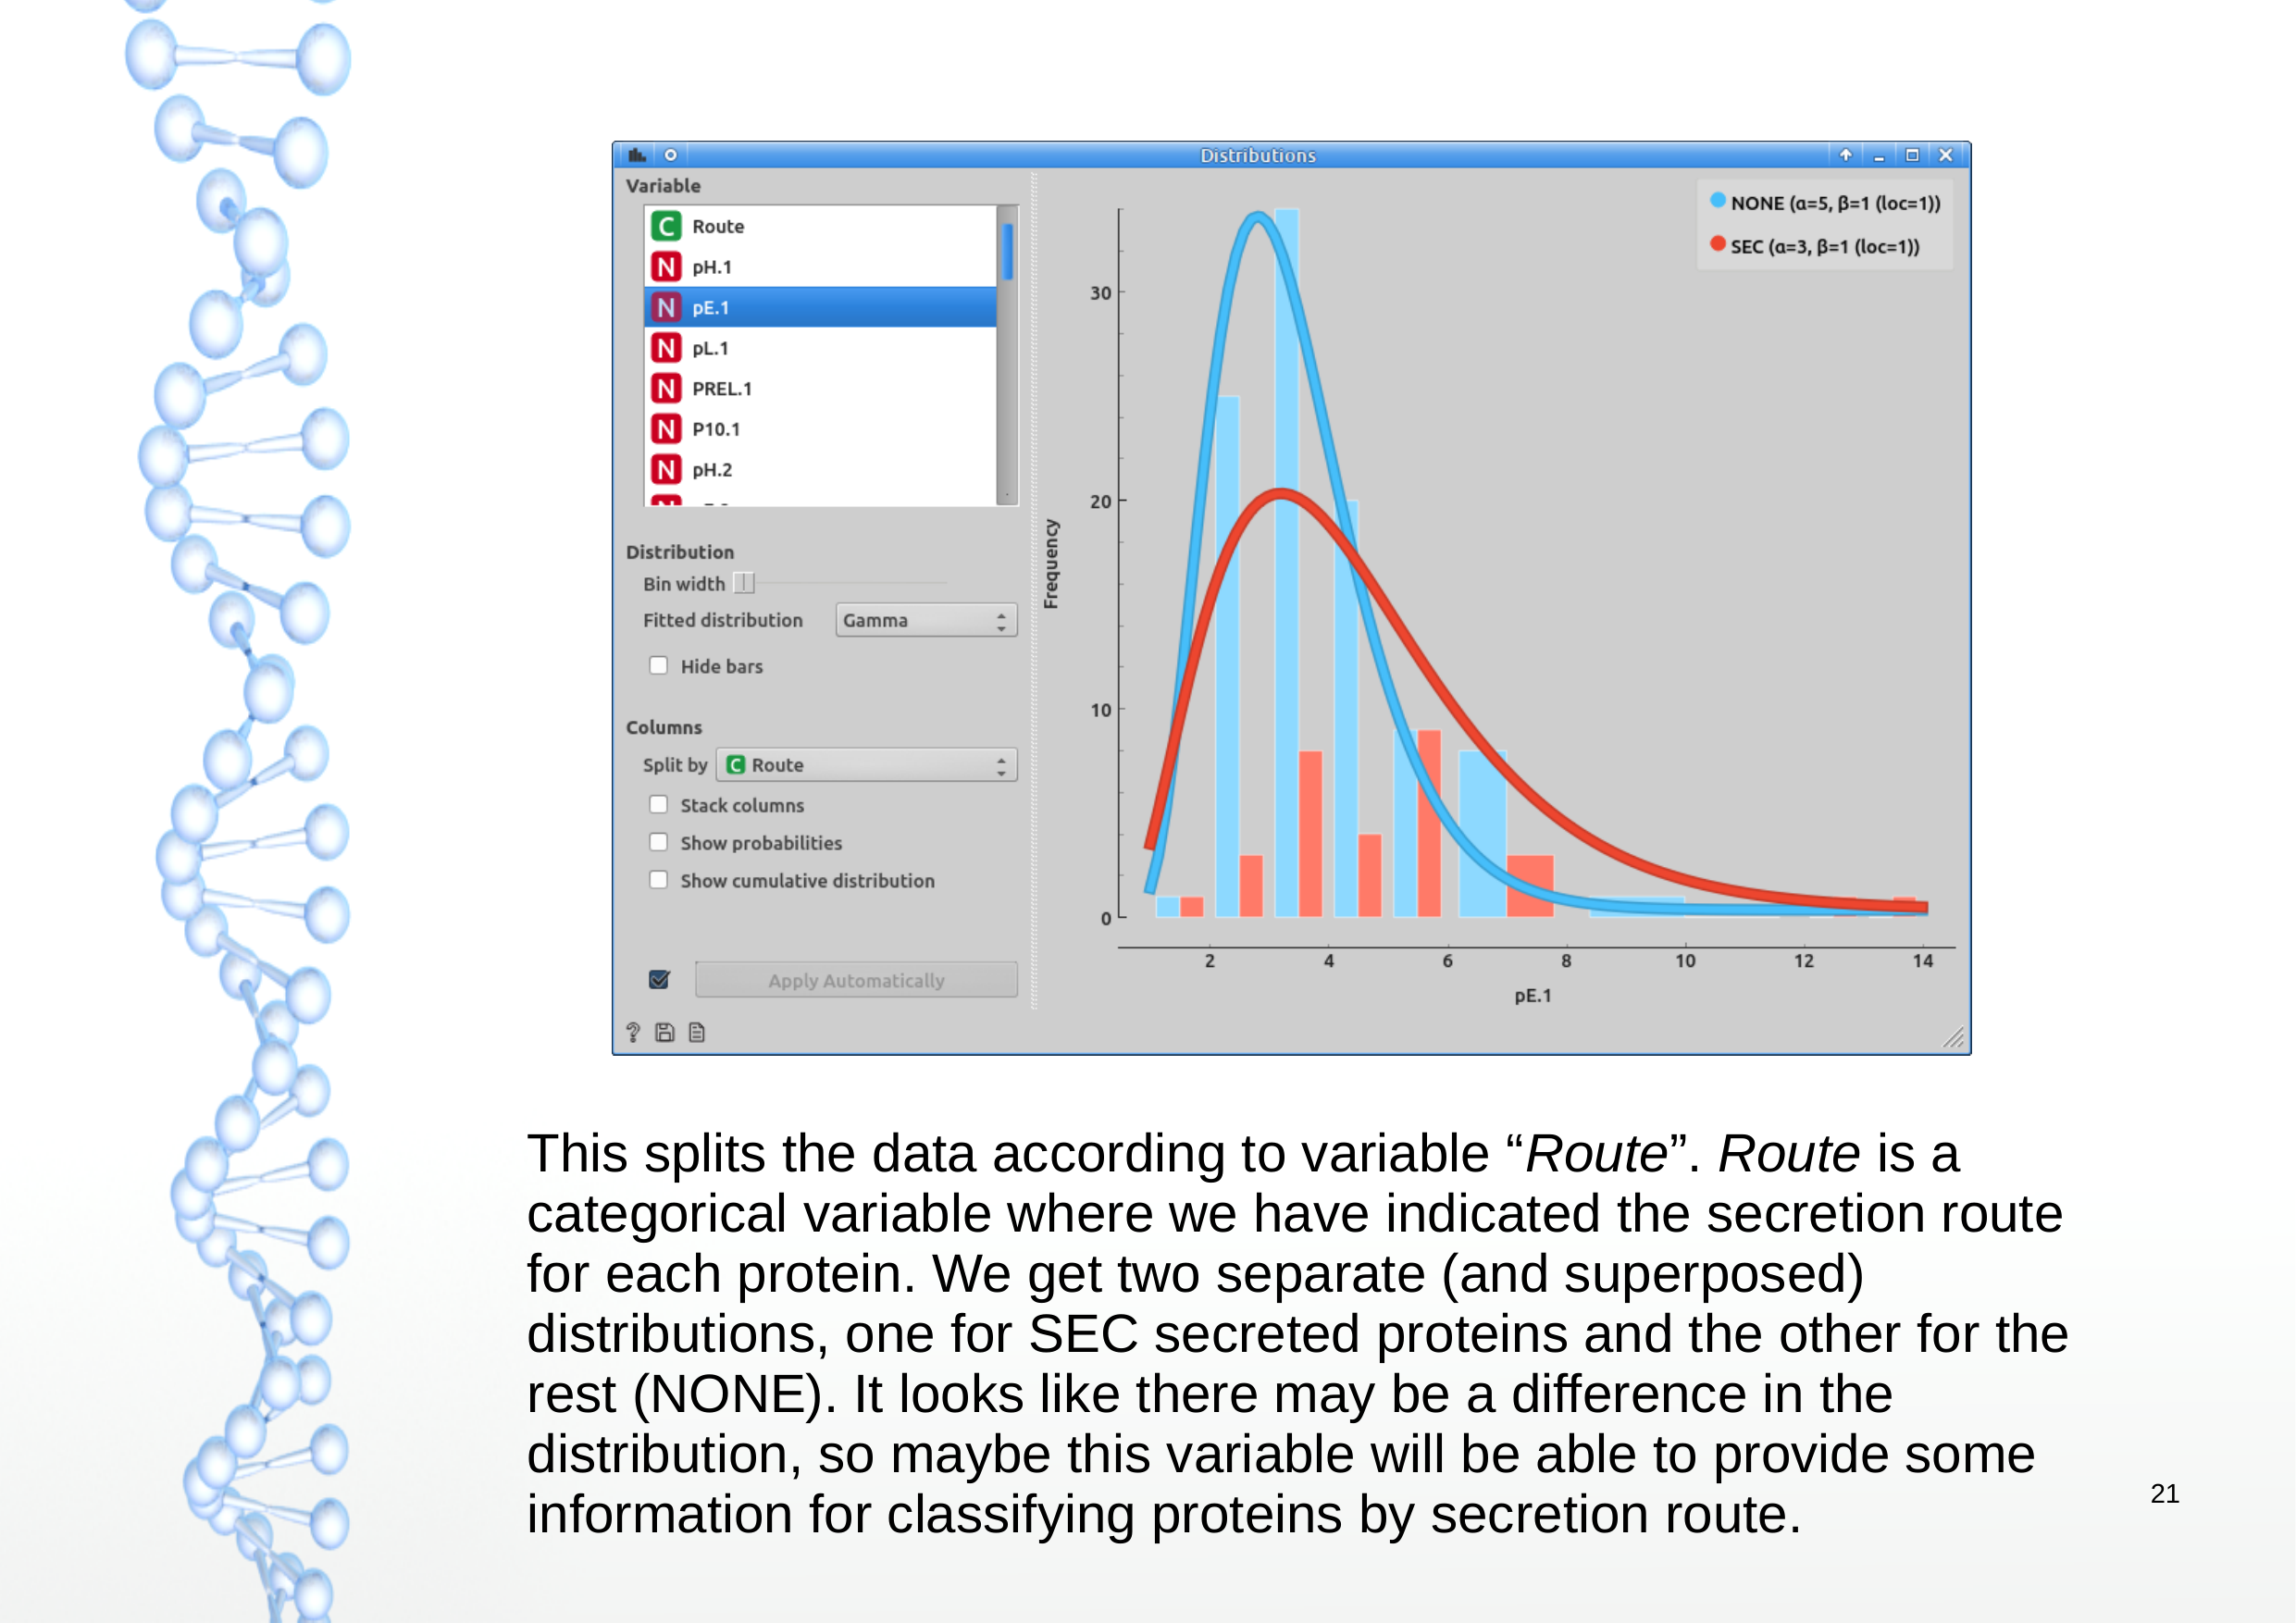

This splits the data according to variable “Route”. Route is a categorical variable where we have indicated the secretion route for each protein. We get two separate (and superposed) distributions, one for SEC secreted proteins and the other for the rest (NONE). It looks like there may be a difference in the distribution, so maybe this variable will be able to provide some information for classifying proteins by secretion route.
21